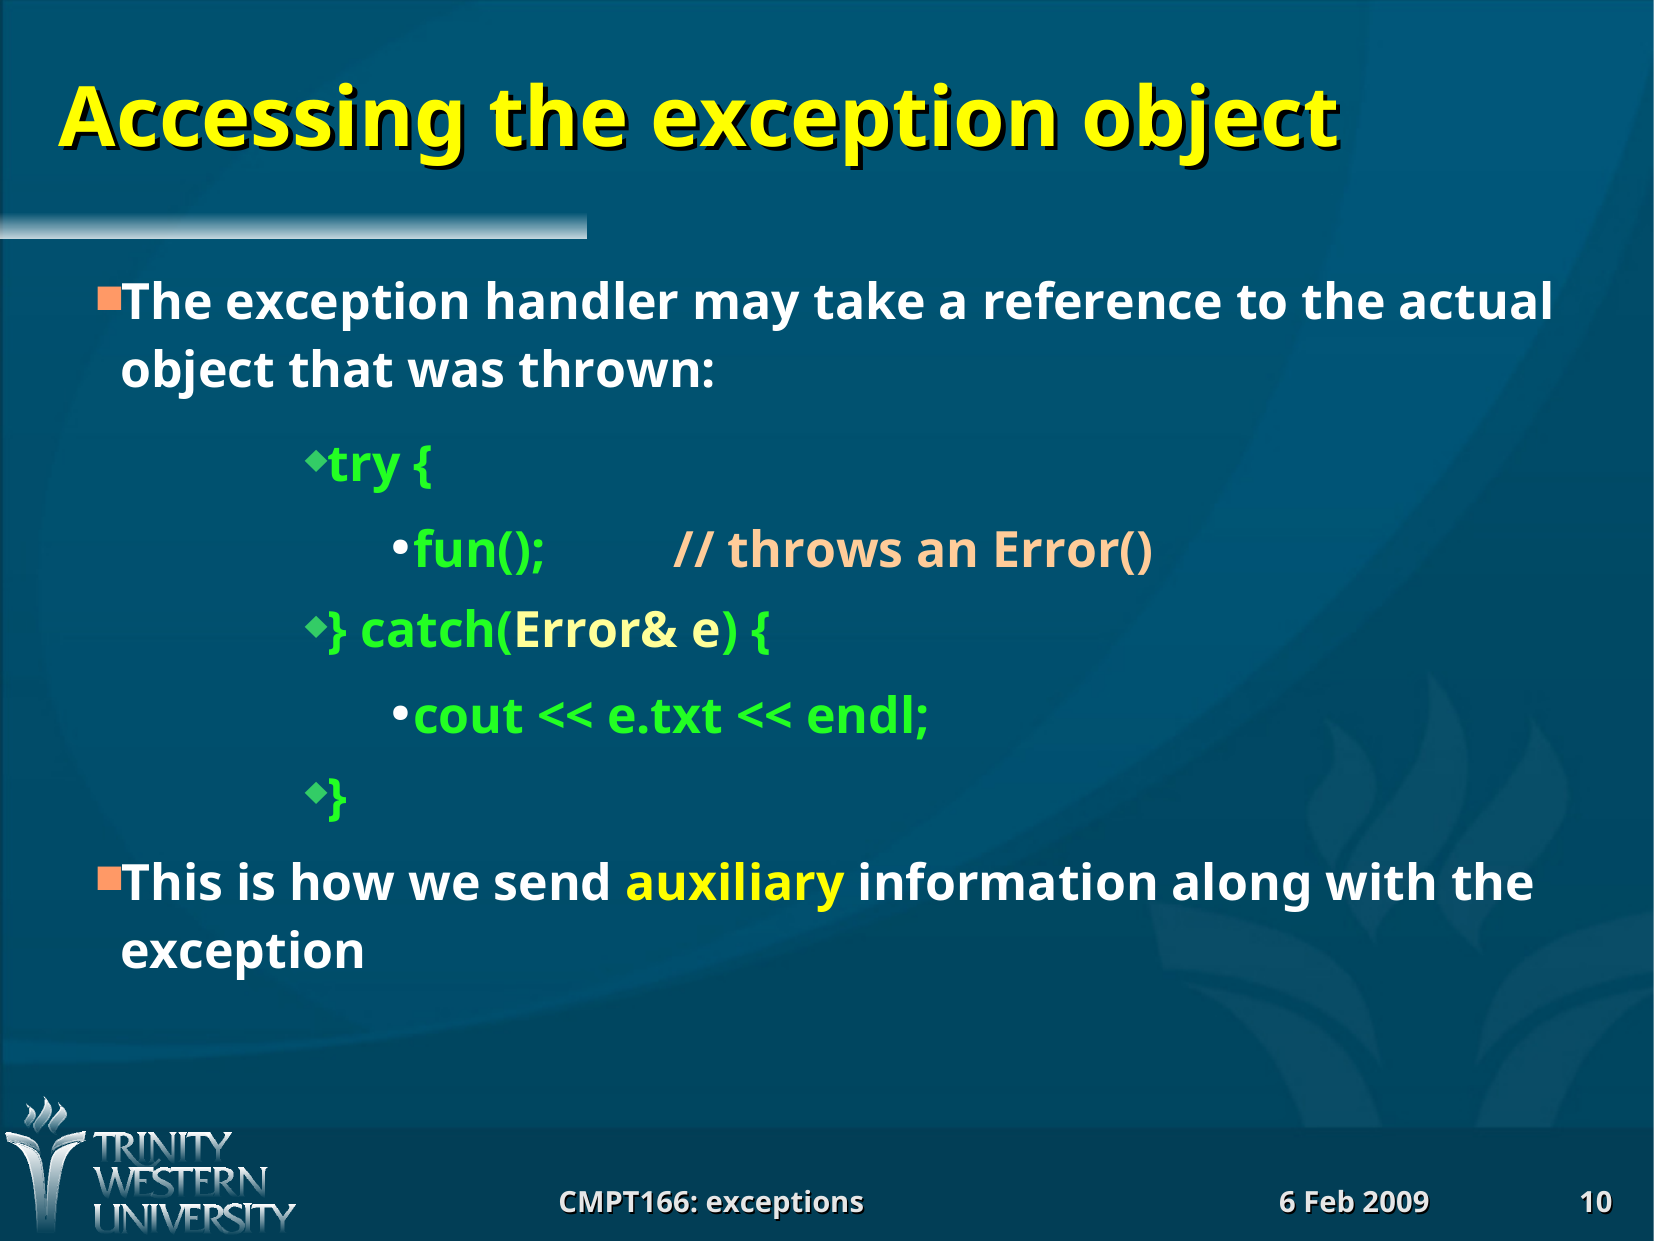

# Accessing the exception object
The exception handler may take a reference to the actual object that was thrown:
try {
fun();		// throws an Error()
} catch(Error& e) {
cout << e.txt << endl;
}
This is how we send auxiliary information along with the exception
CMPT166: exceptions
6 Feb 2009
10